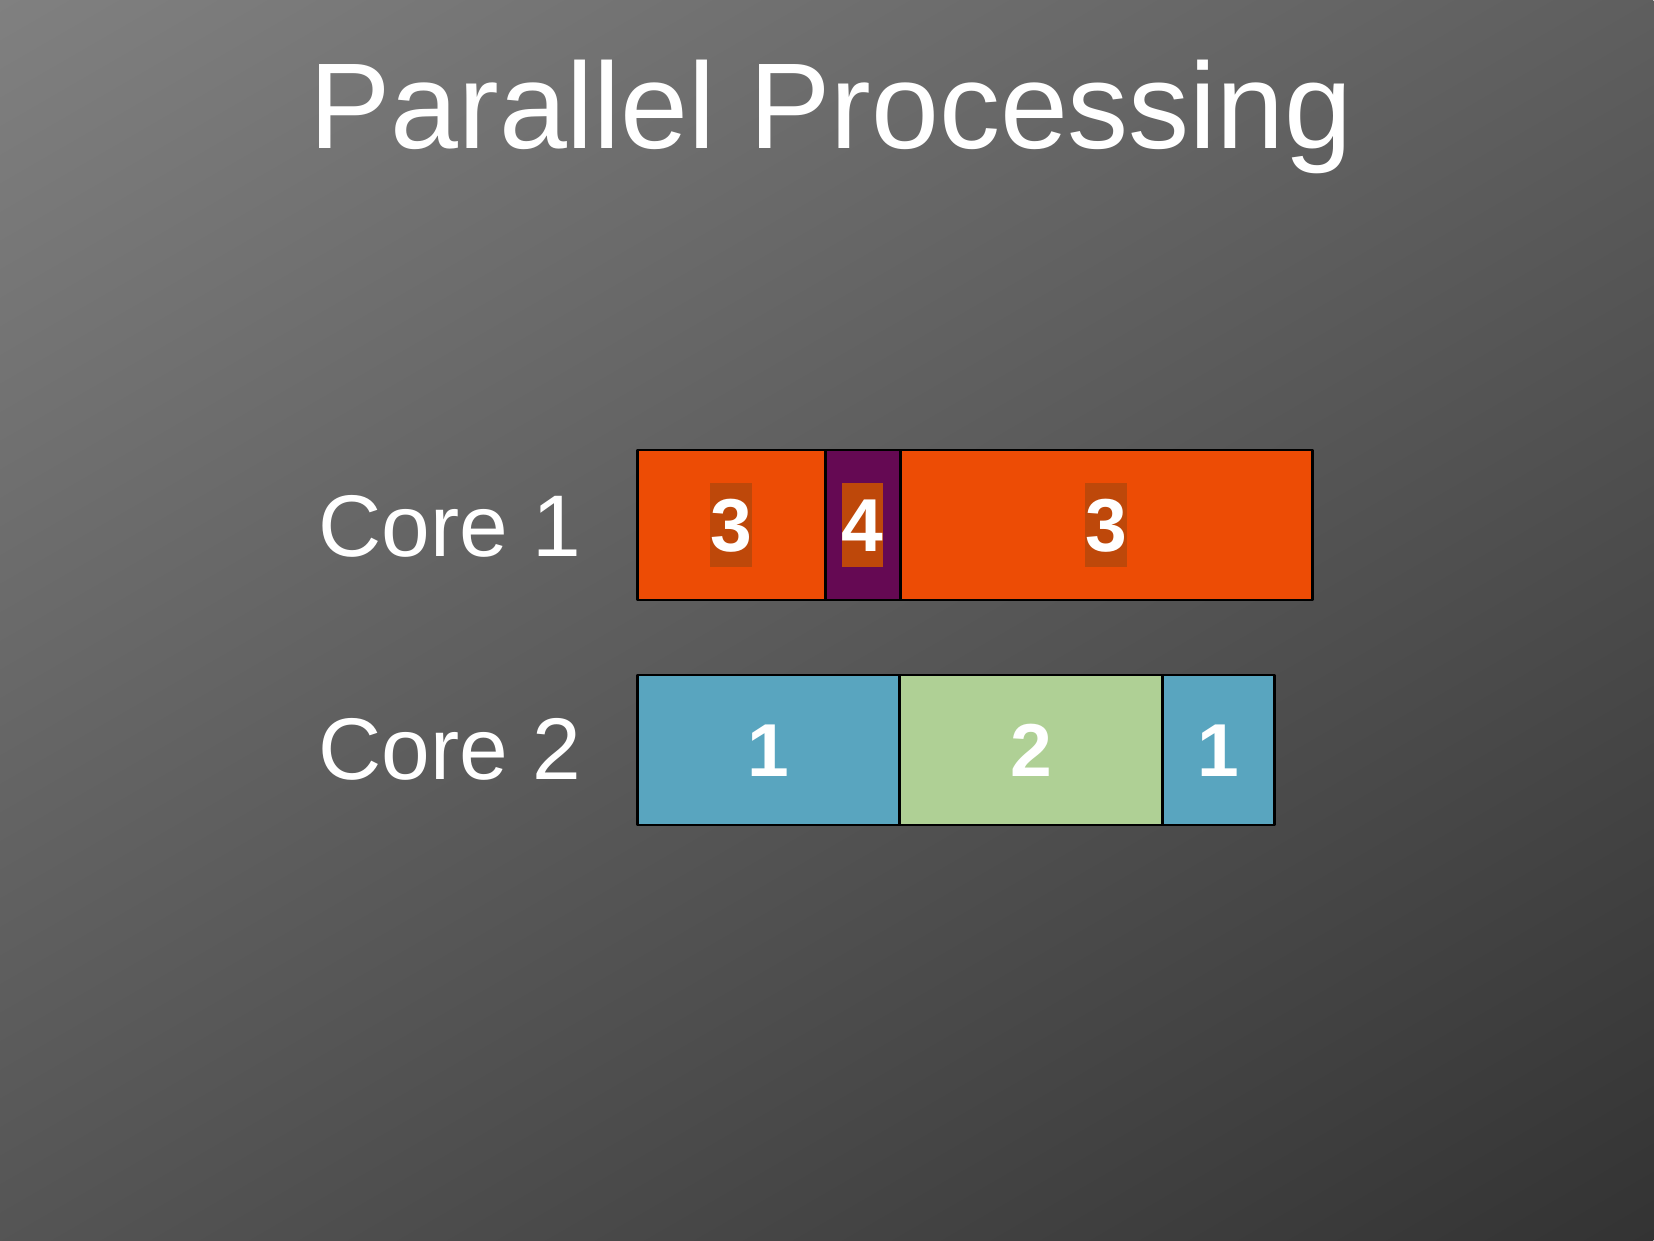

# Parallel Processing
3
4
3
Core 1
1
2
1
Core 2